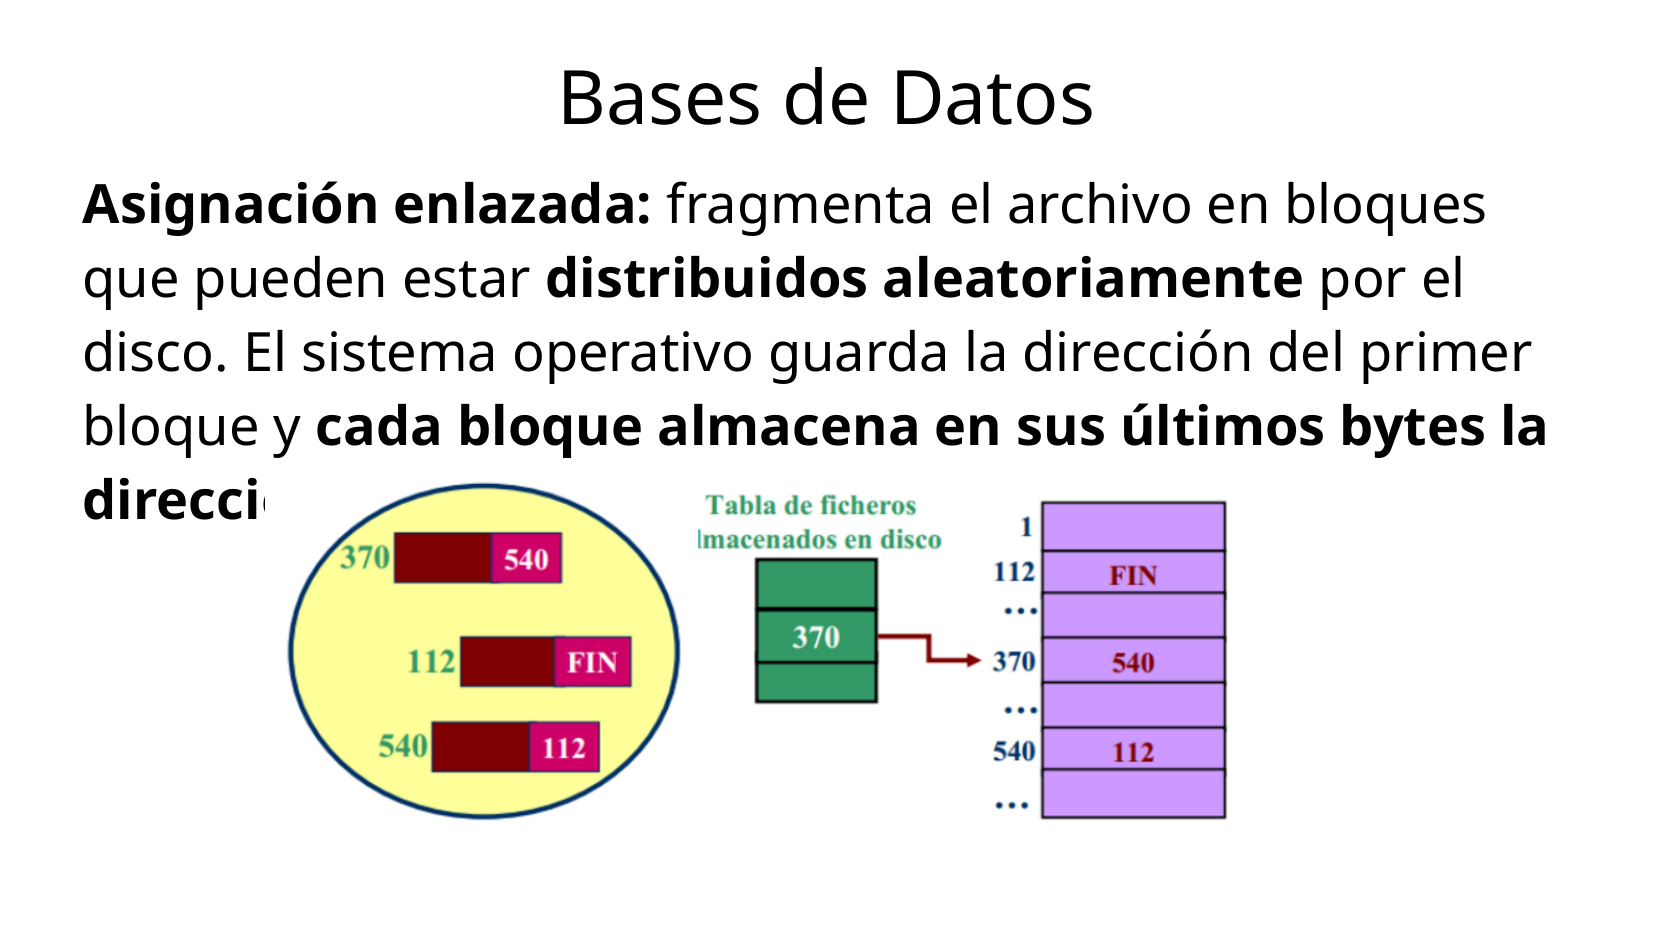

# Bases de Datos
Asignación enlazada: fragmenta el archivo en bloques que pueden estar distribuidos aleatoriamente por el disco. El sistema operativo guarda la dirección del primer bloque y cada bloque almacena en sus últimos bytes la dirección del siguiente bloque en secuencia.